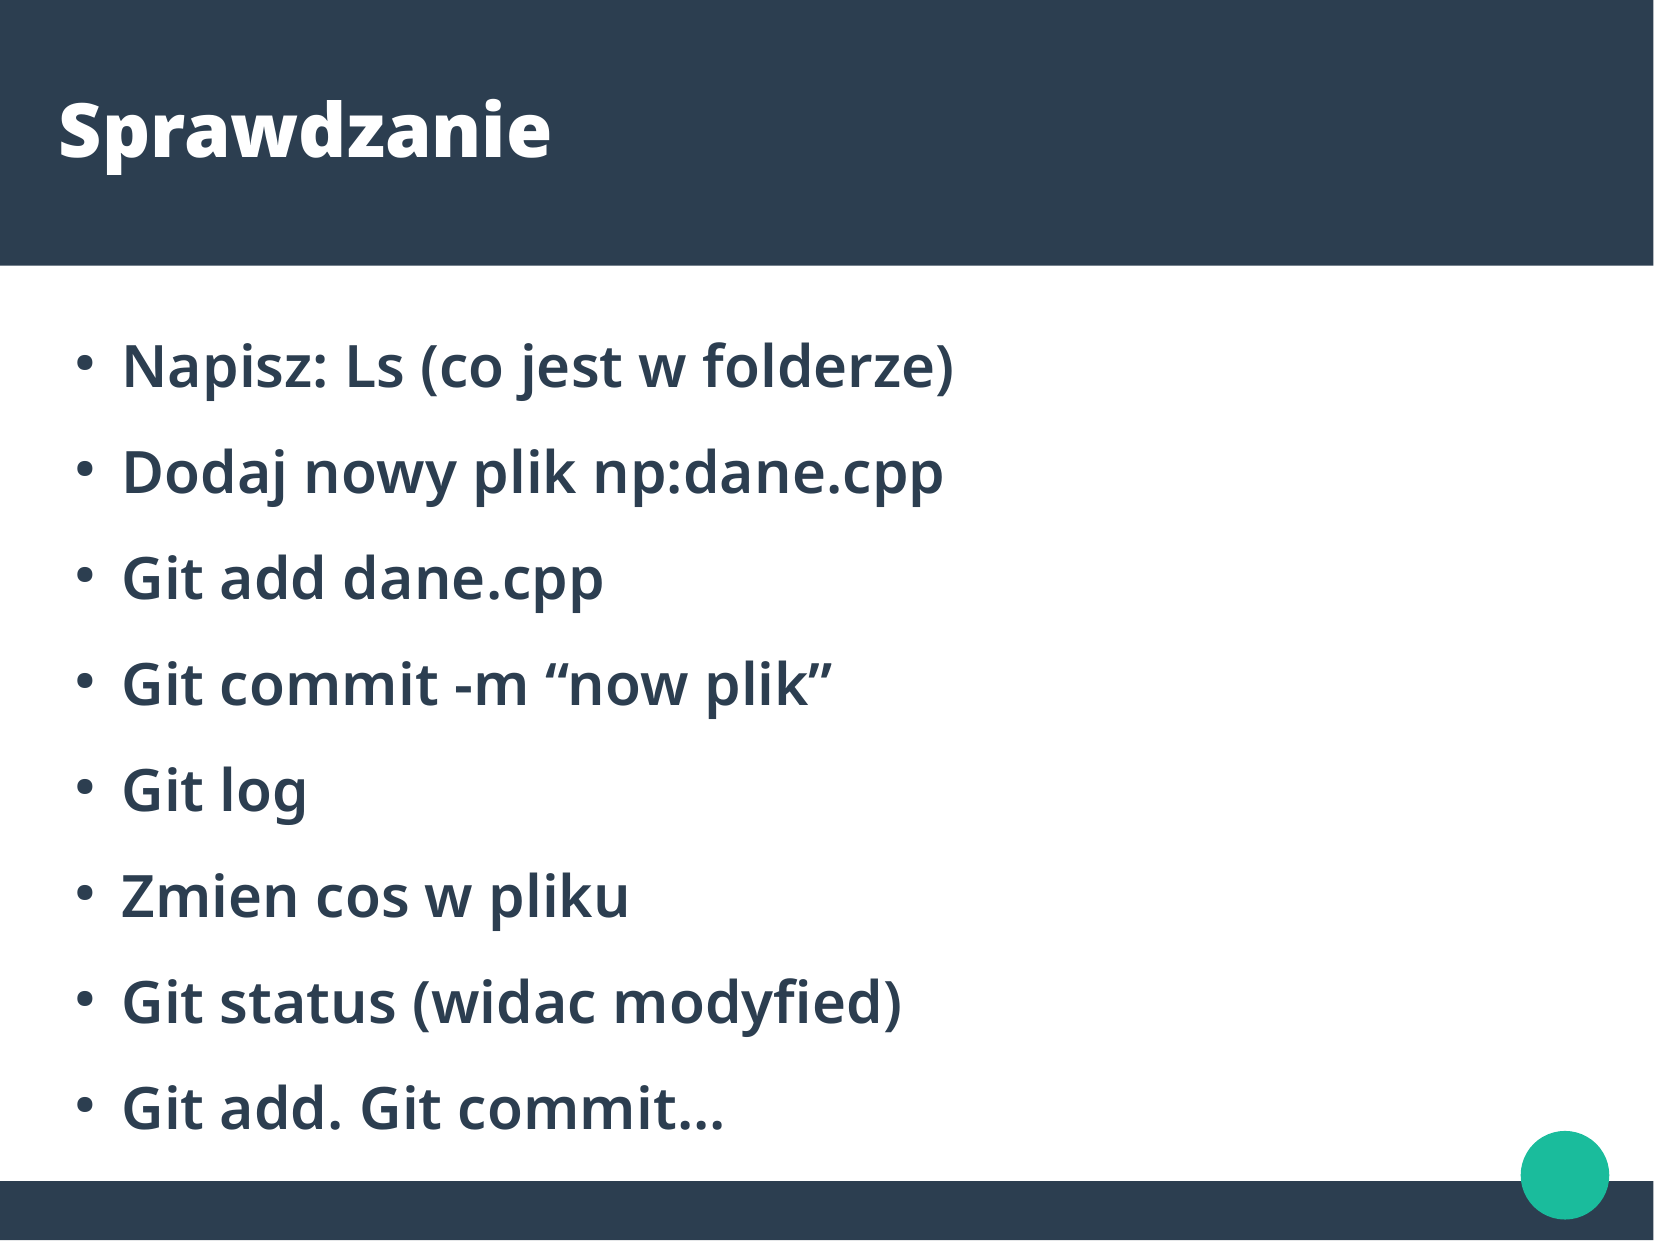

# Sprawdzanie
Napisz: Ls (co jest w folderze)
Dodaj nowy plik np:dane.cpp
Git add dane.cpp
Git commit -m “now plik”
Git log
Zmien cos w pliku
Git status (widac modyfied)
Git add. Git commit...